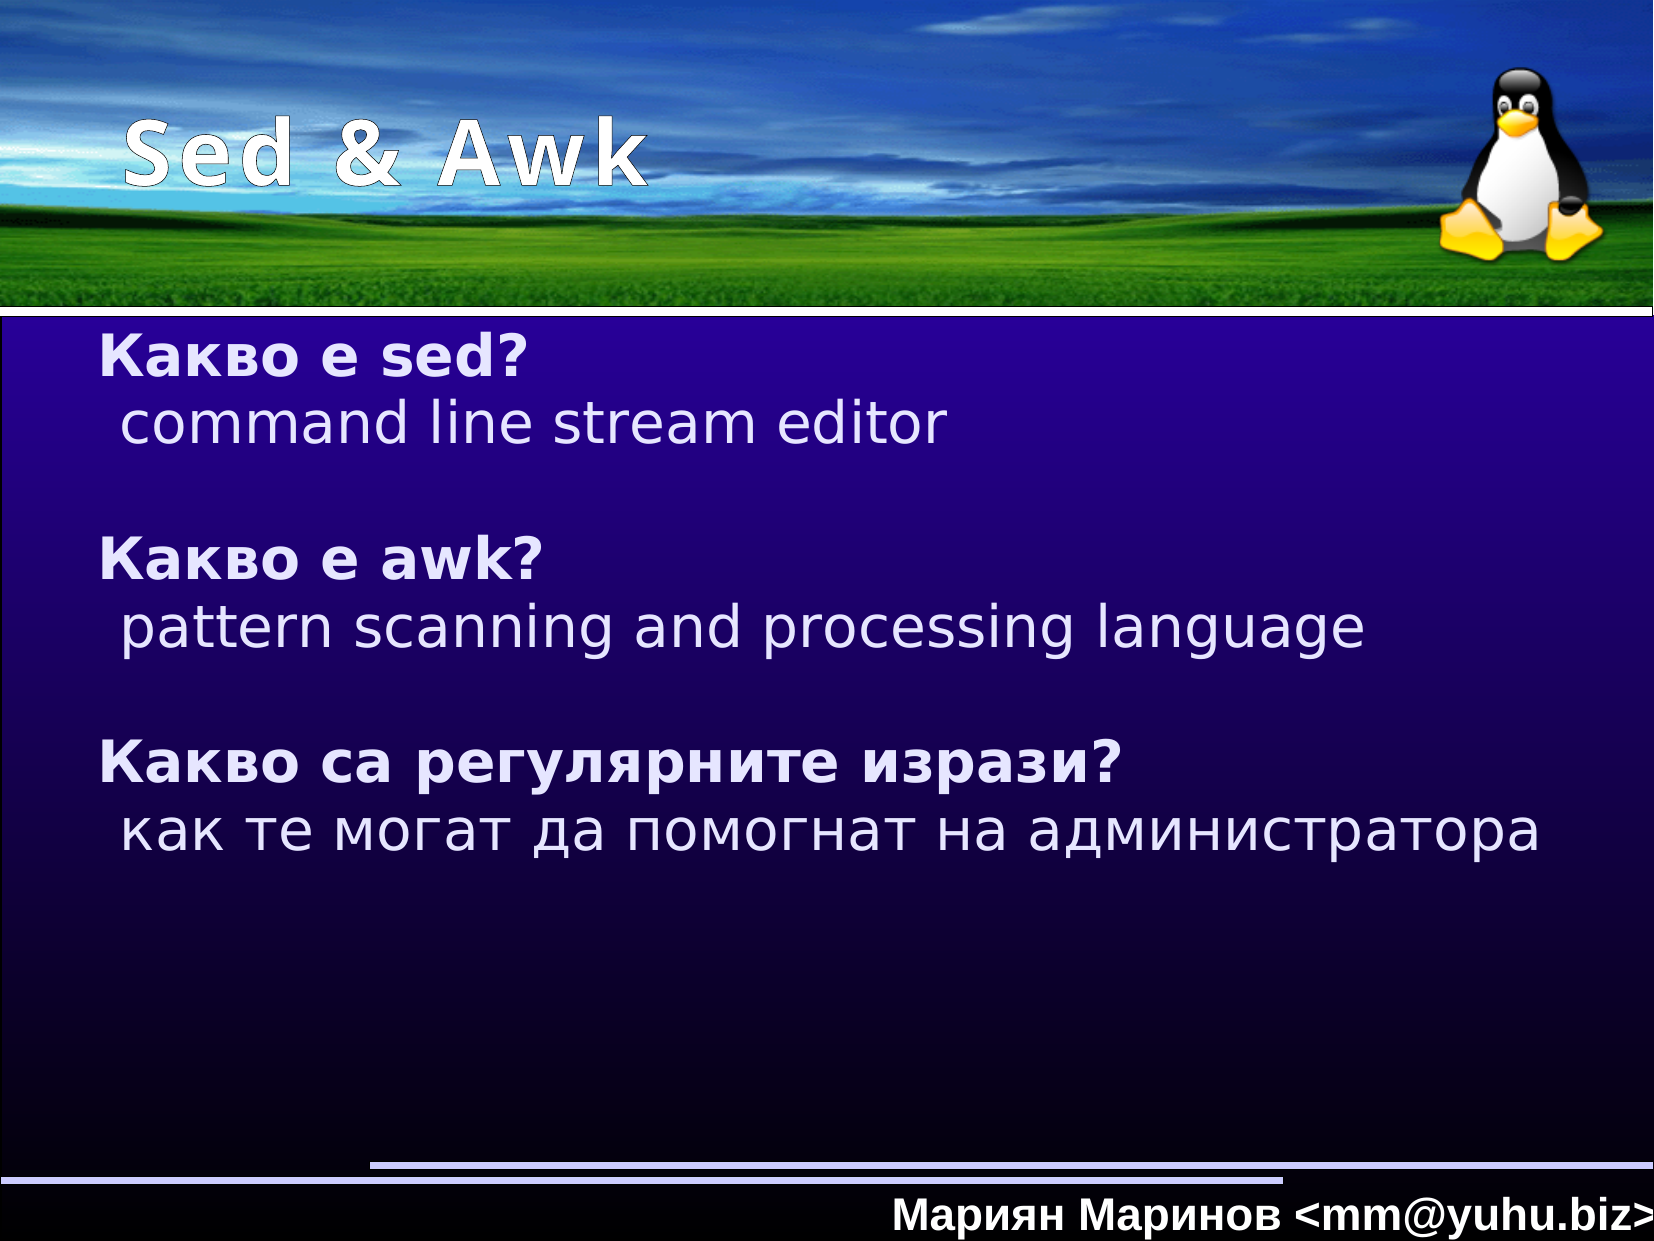

# Sed & Awk
Какво е sed?
command line stream editor
Какво е awk?
pattern scanning and processing language
Какво са регулярните изрази?
как те могат да помогнат на администратора
Мариян Маринов <mm@yuhu.biz>